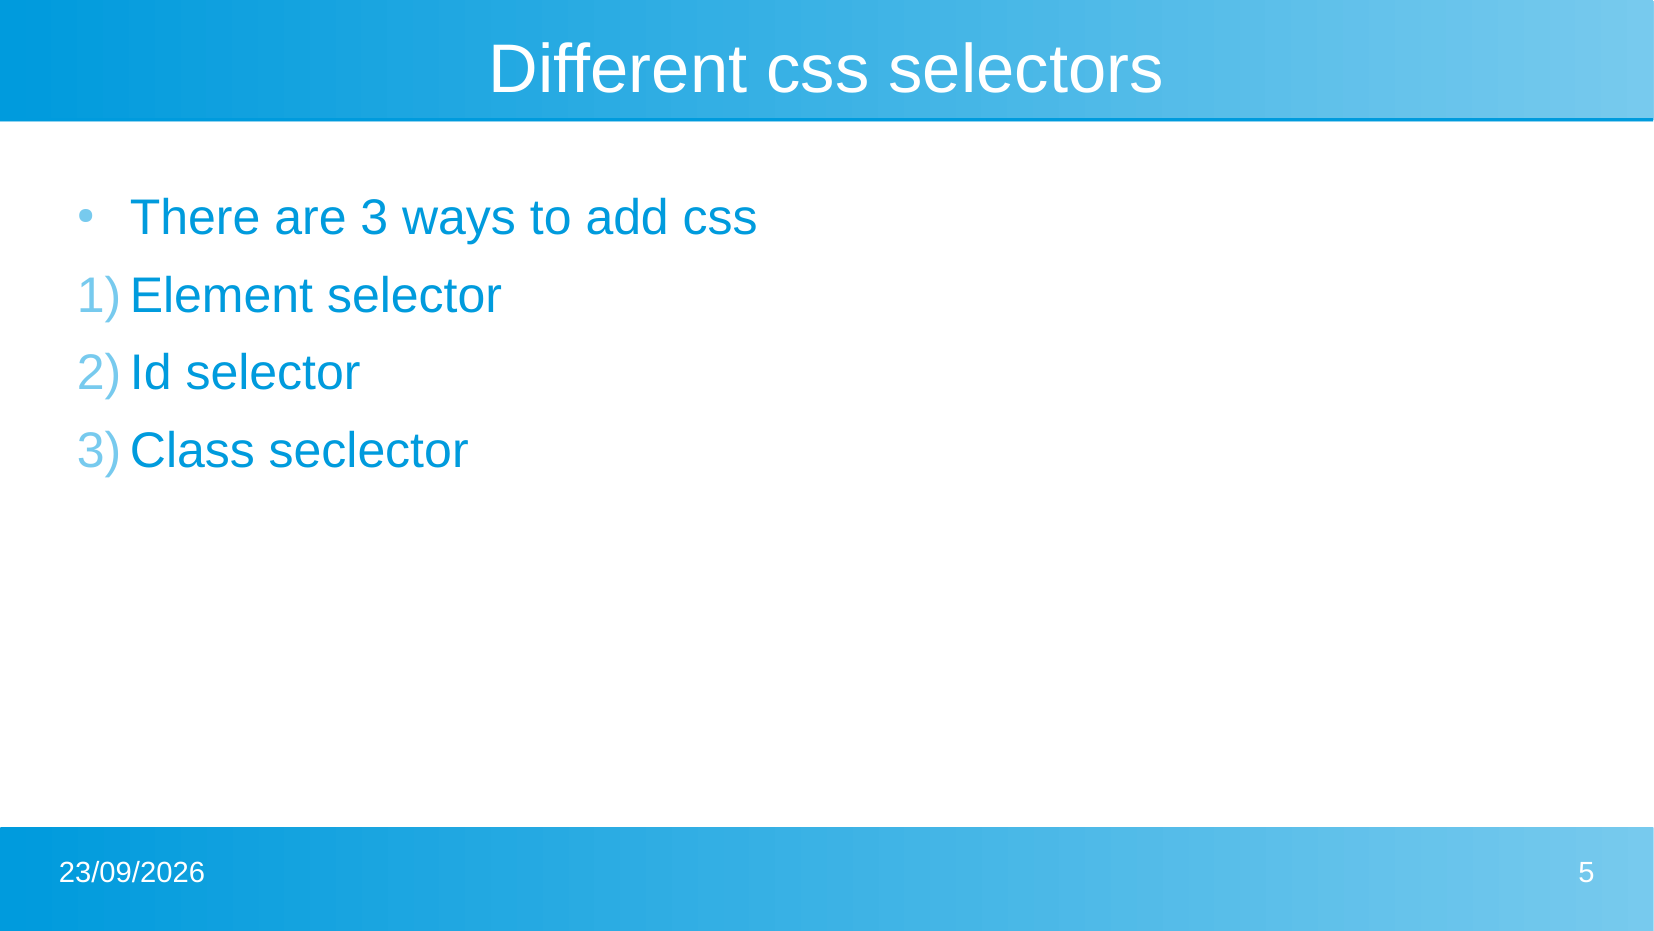

# Different css selectors
There are 3 ways to add css
Element selector
Id selector
Class seclector
5